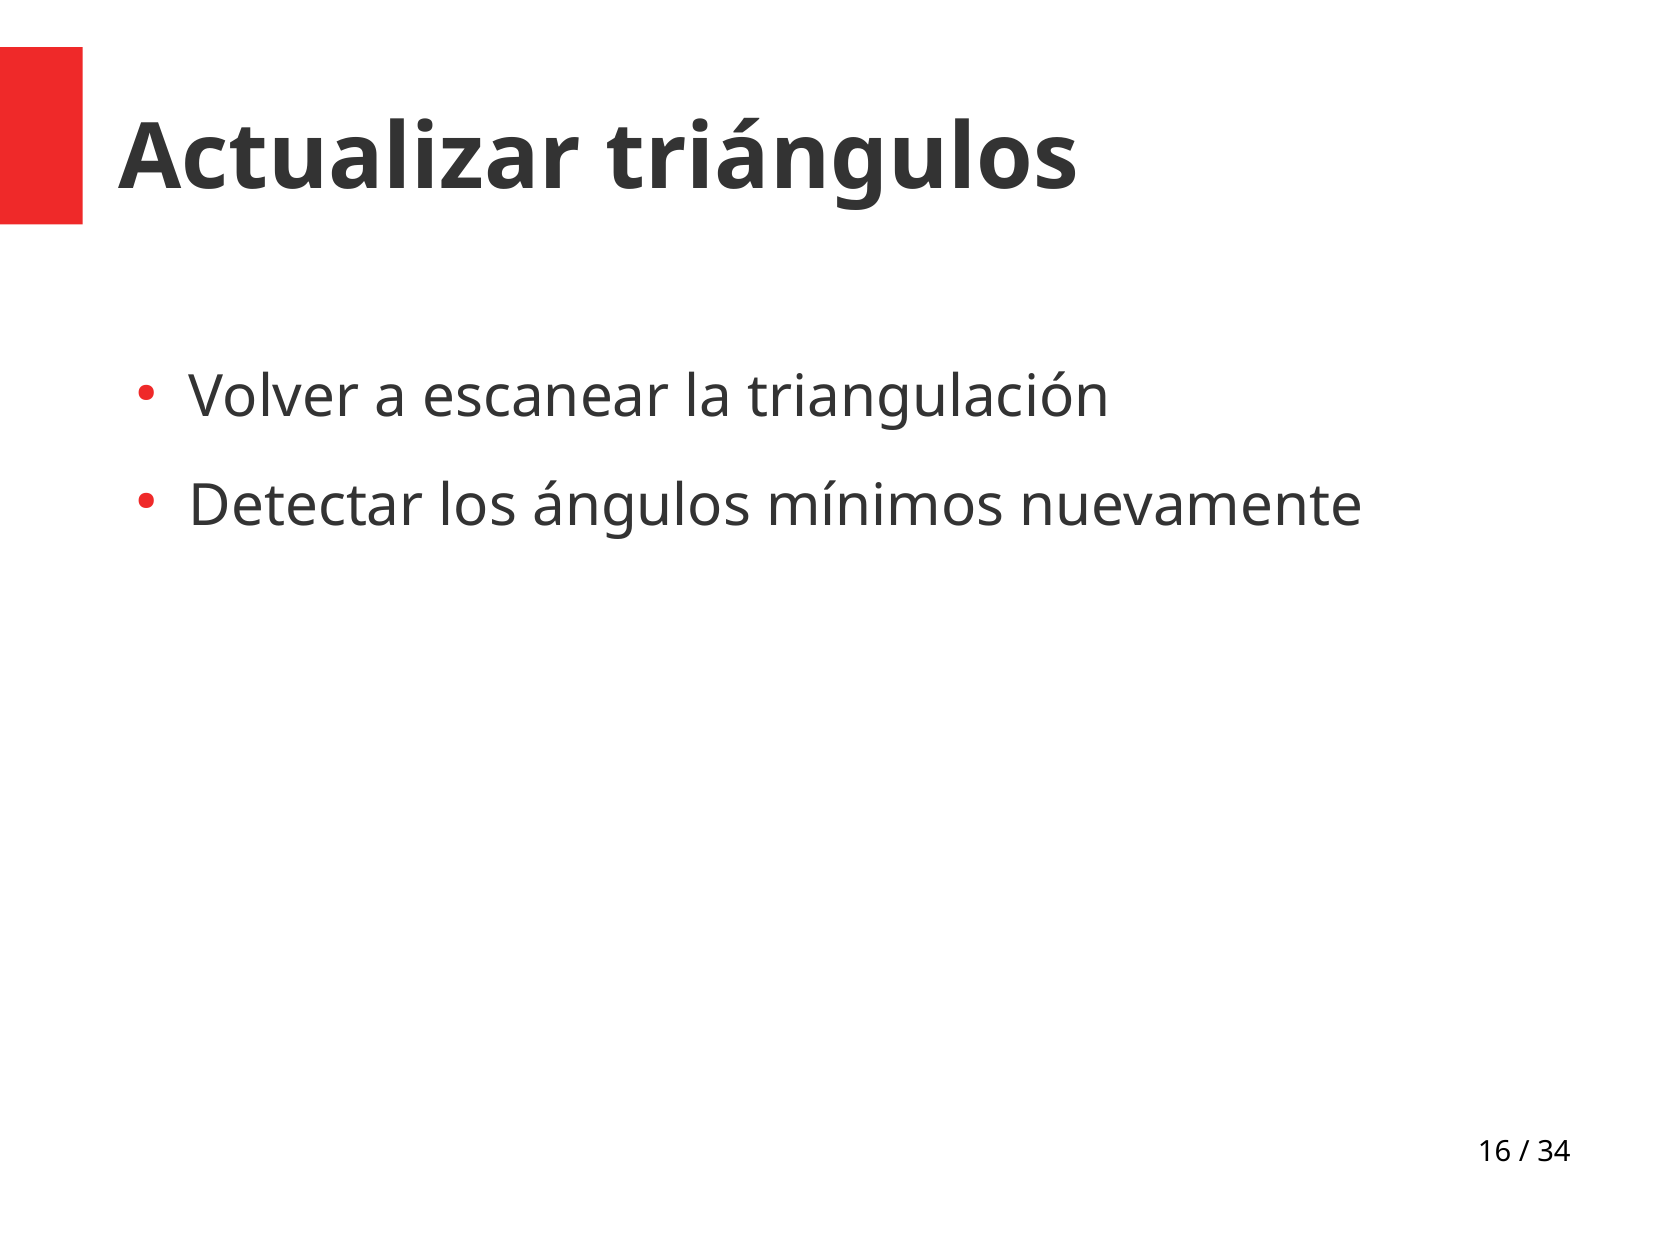

# Actualizar triángulos
Volver a escanear la triangulación
Detectar los ángulos mínimos nuevamente
16